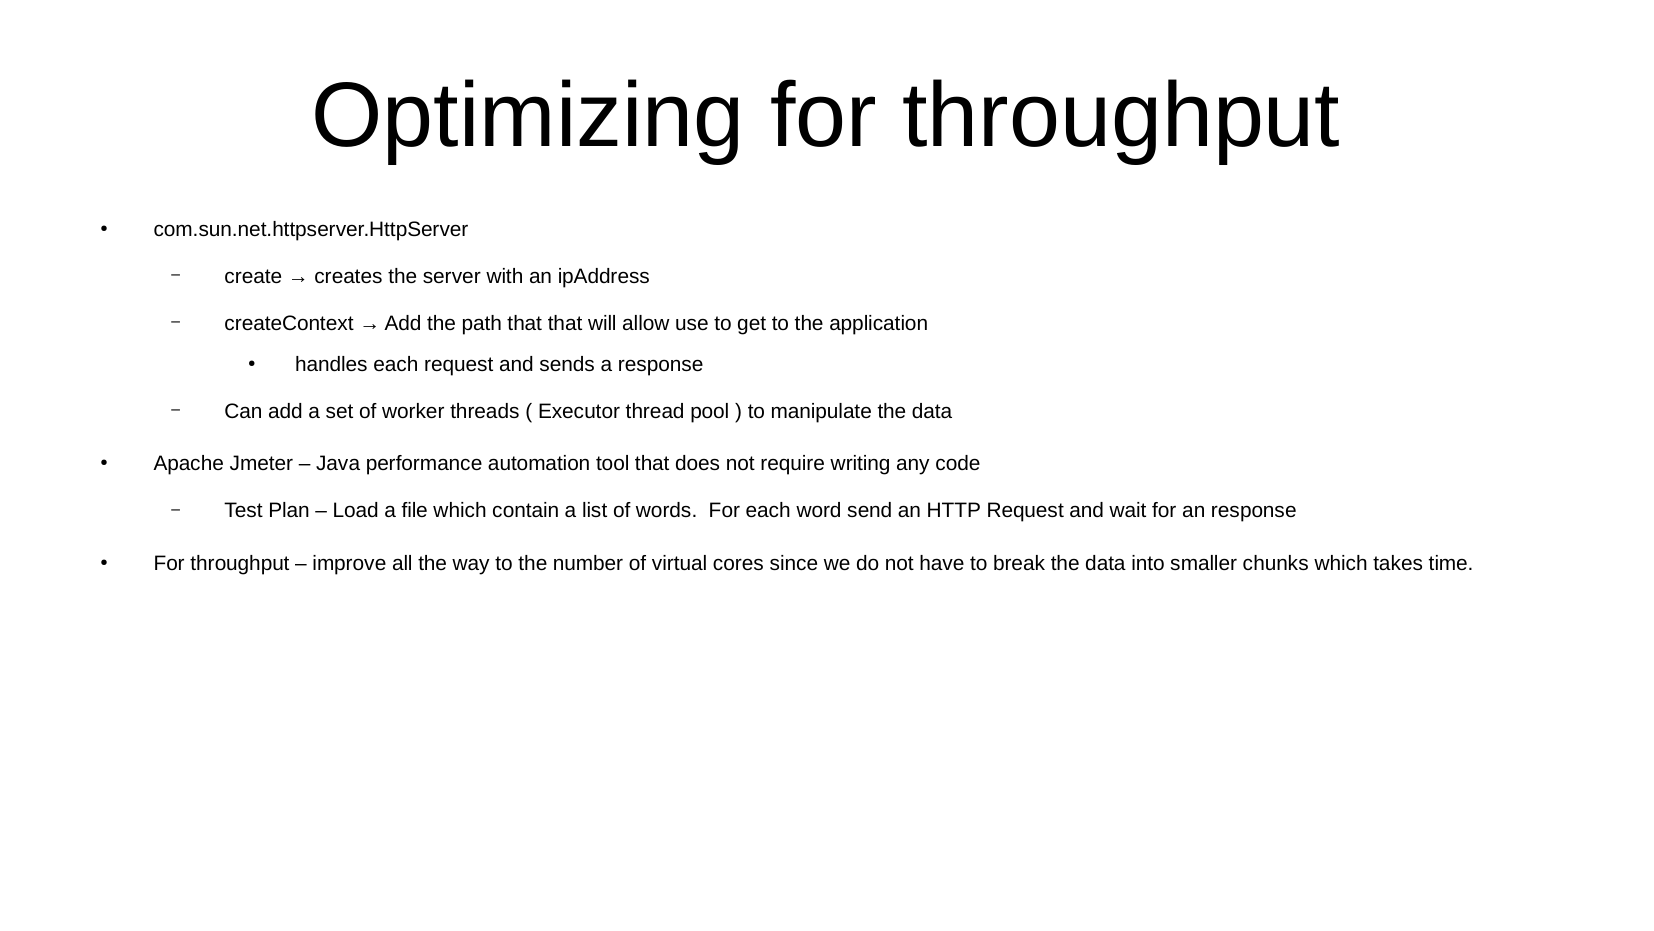

# Optimizing for throughput
com.sun.net.httpserver.HttpServer
create → creates the server with an ipAddress
createContext → Add the path that that will allow use to get to the application
handles each request and sends a response
Can add a set of worker threads ( Executor thread pool ) to manipulate the data
Apache Jmeter – Java performance automation tool that does not require writing any code
Test Plan – Load a file which contain a list of words. For each word send an HTTP Request and wait for an response
For throughput – improve all the way to the number of virtual cores since we do not have to break the data into smaller chunks which takes time.